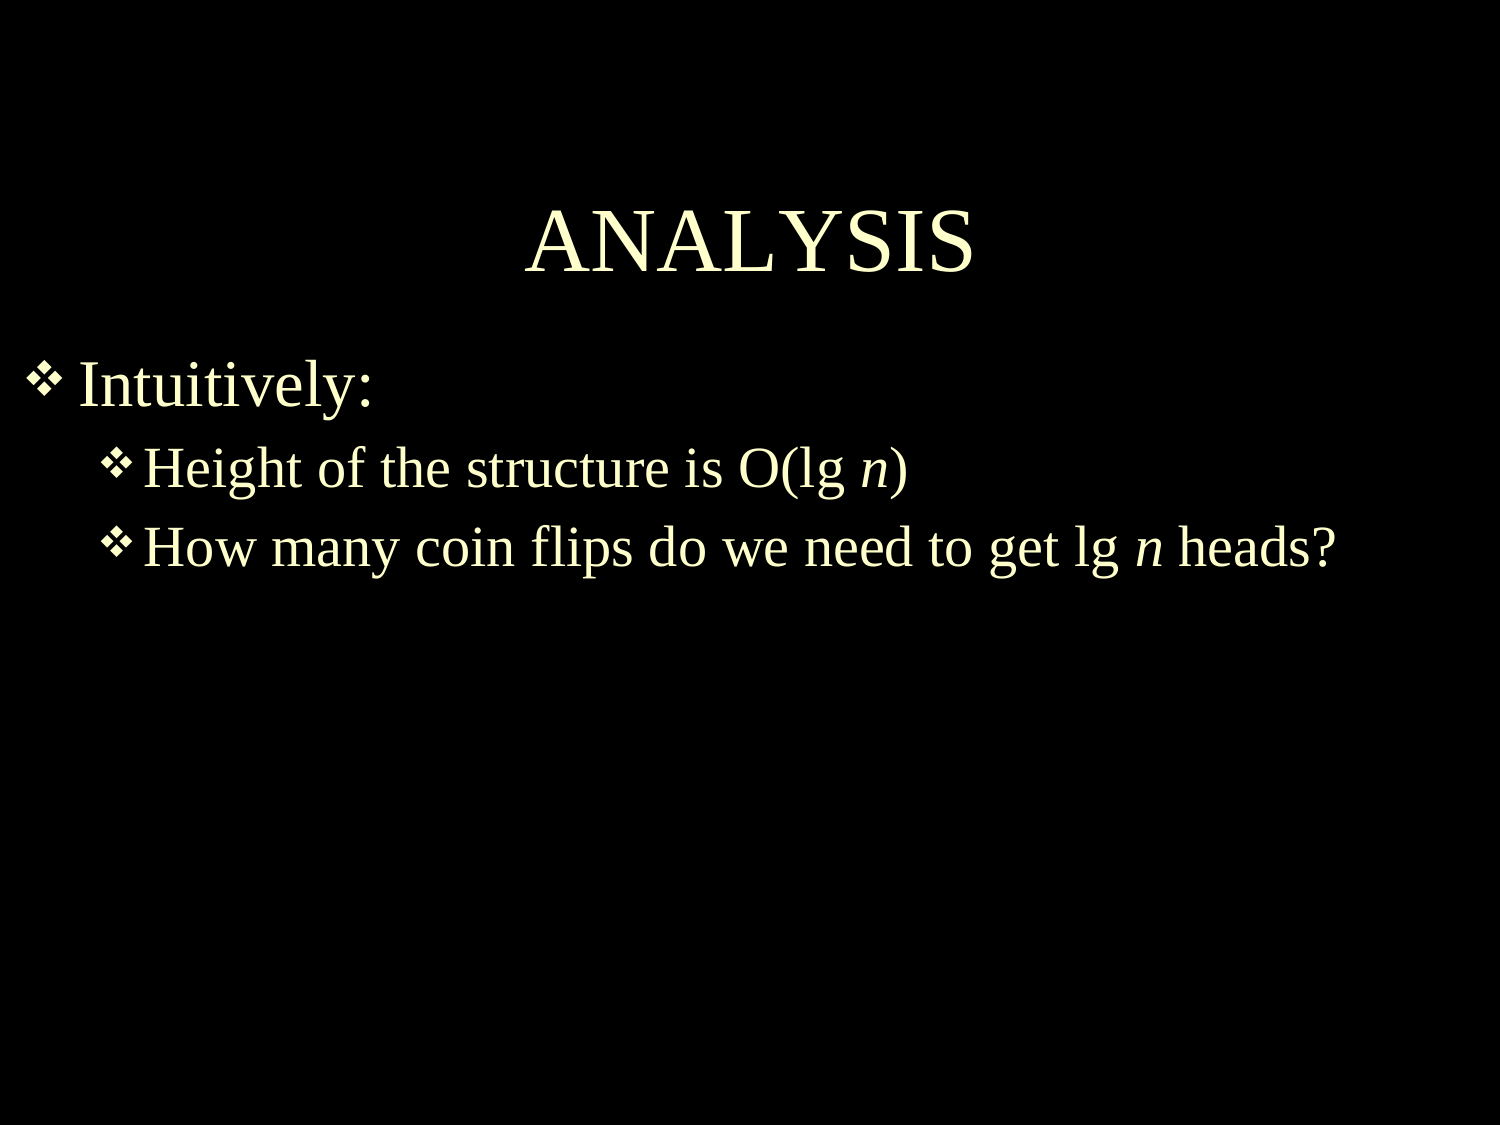

# ANALYSIS
Intuitively:
Height of the structure is O(lg n)
How many coin flips do we need to get lg n heads?